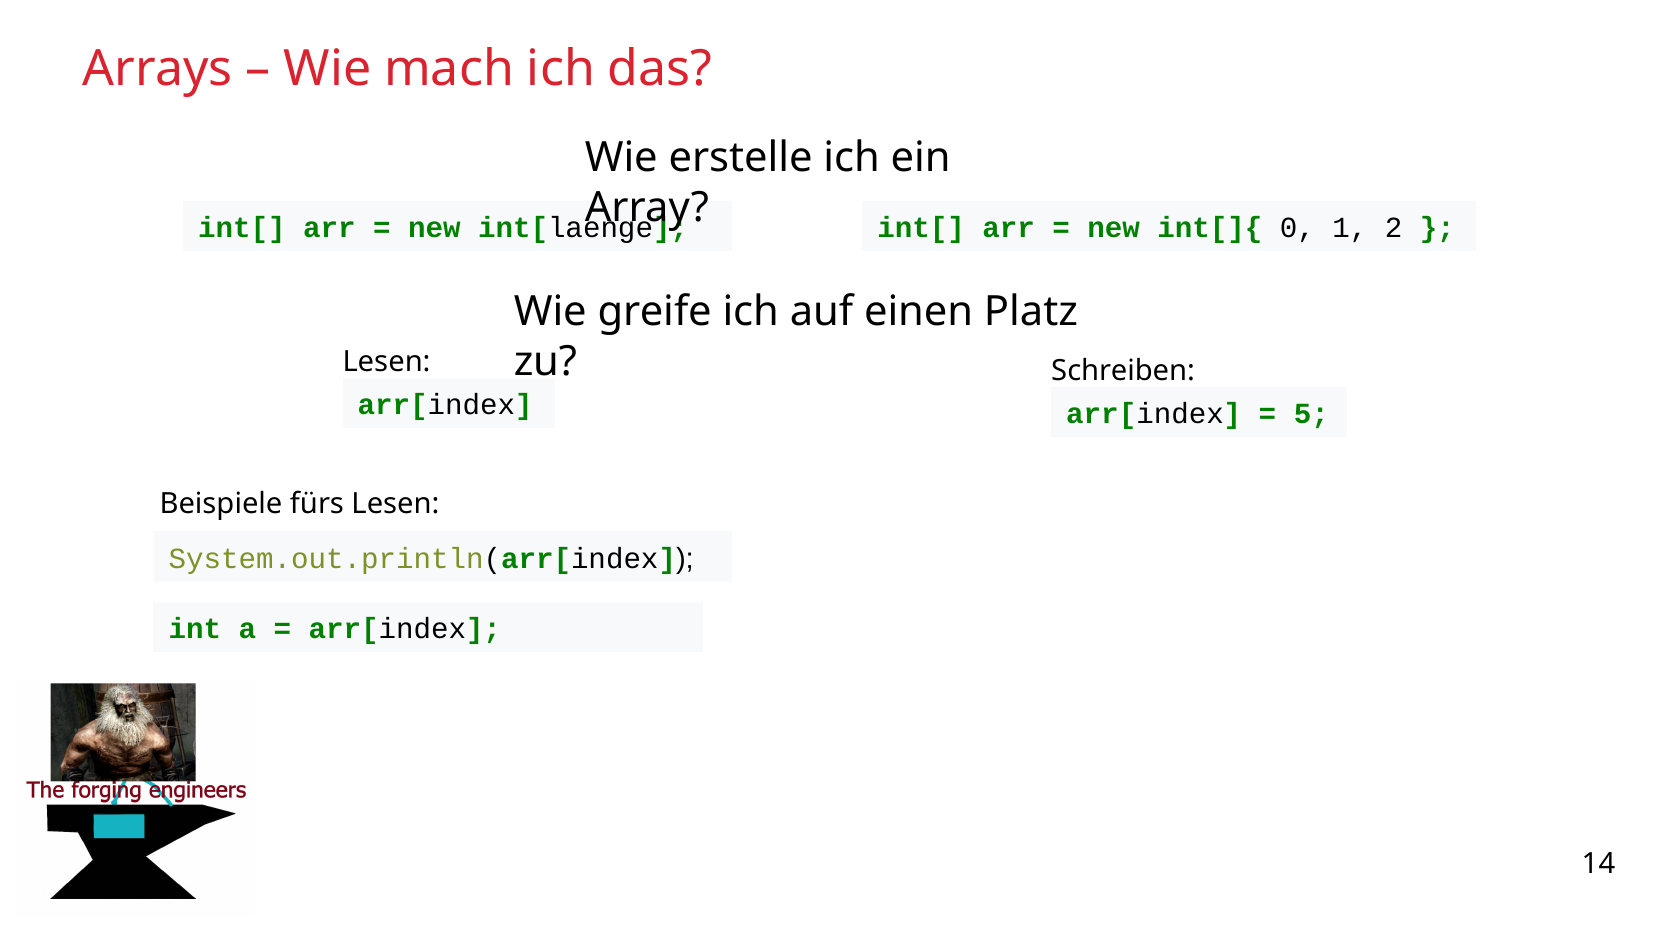

# Arrays – Wie mach ich das?
Wie erstelle ich ein Array?
int[] arr = new int[laenge];
int[] arr = new int[]{ 0, 1, 2 };
Wie greife ich auf einen Platz zu?
Lesen:
Schreiben:
arr[index]
arr[index] = 5;
Beispiele fürs Lesen:
System.out.println(arr[index]);
int a = arr[index];